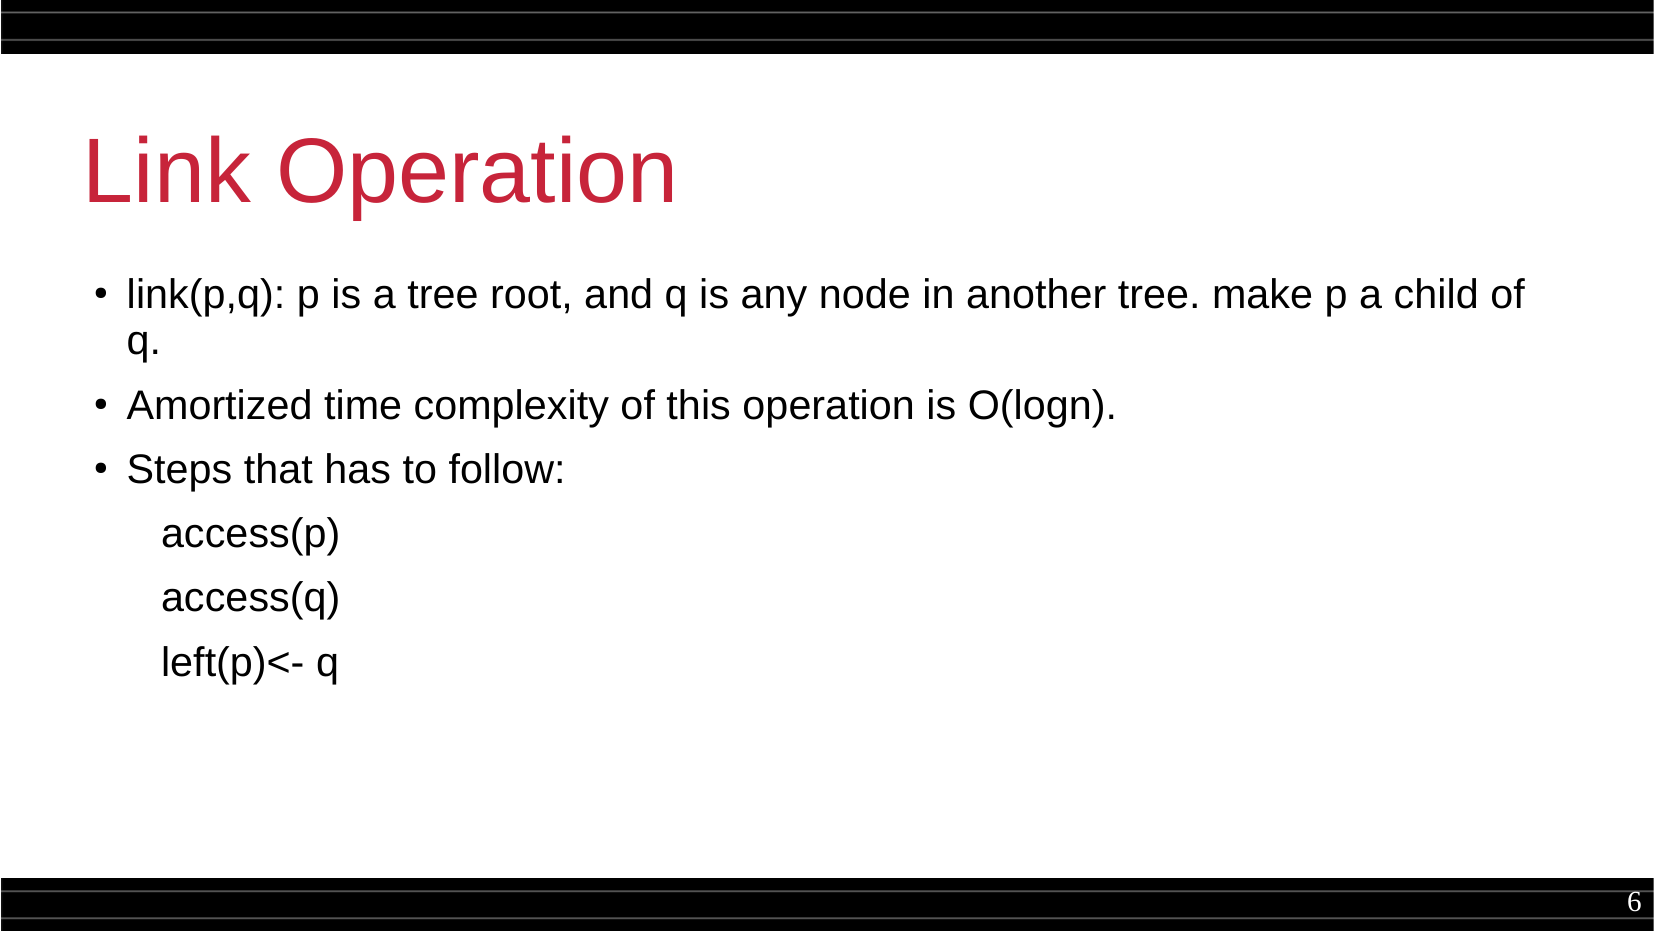

# Link Operation
link(p,q): p is a tree root, and q is any node in another tree. make p a child of q.
Amortized time complexity of this operation is O(logn).
Steps that has to follow:
 access(p)
 access(q)
 left(p)<- q